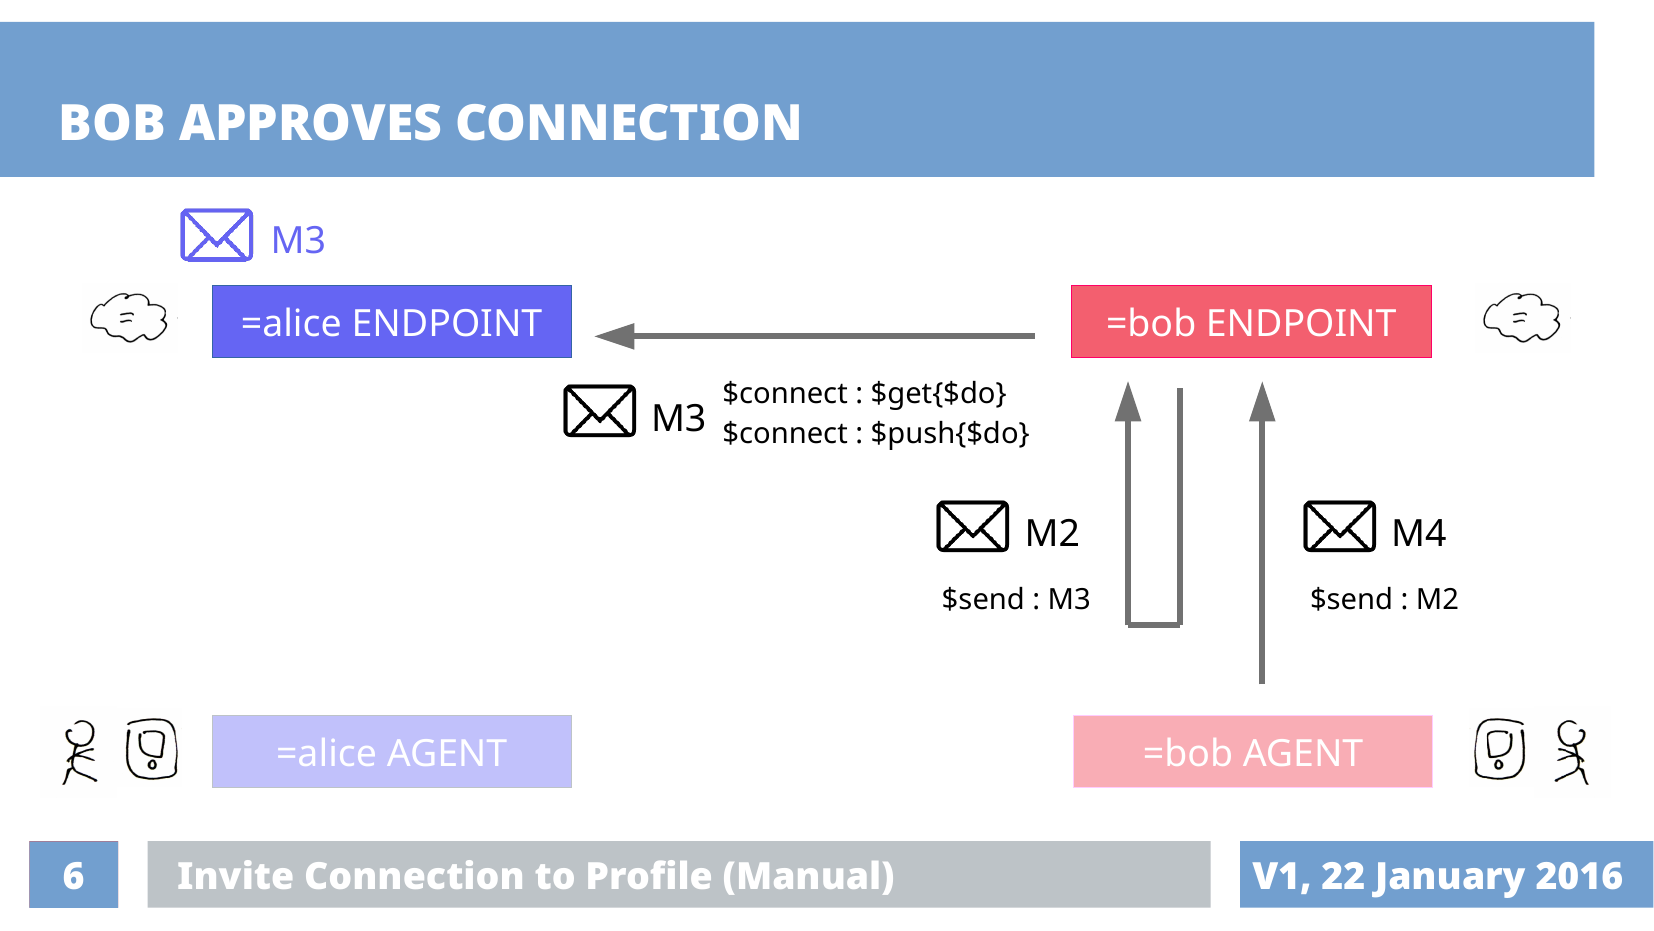

# BOB APPROVES CONNECTION
M3
=alice ENDPOINT
=bob ENDPOINT
$connect : $get{$do}
$connect : $push{$do}
M3
M4
M2
$send : M3
$send : M2
=alice AGENT
=bob AGENT
6
Invite Connection to Profile (Manual)
V1, 22 January 2016